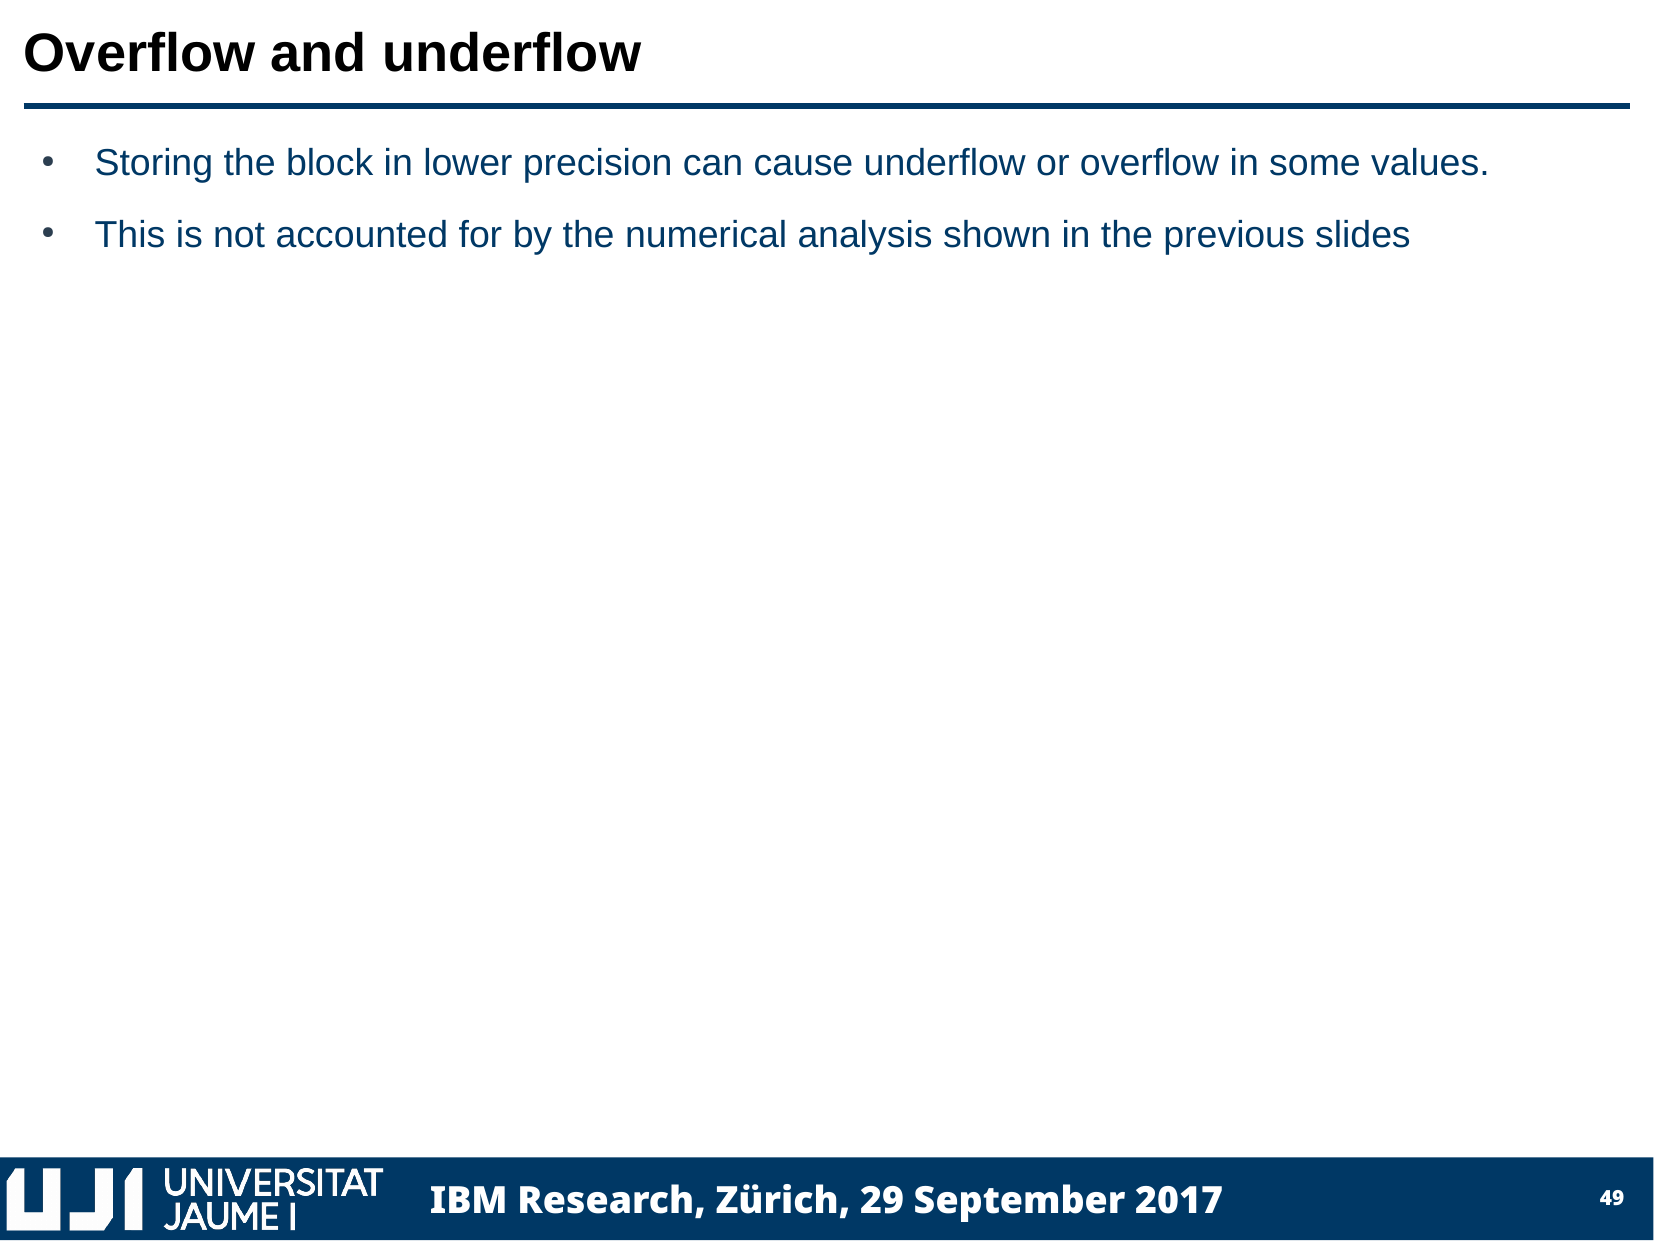

# Overflow and underflow
Storing the block in lower precision can cause underflow or overflow in some values.
This is not accounted for by the numerical analysis shown in the previous slides
IBM Research, Zürich, 29 September 2017
49